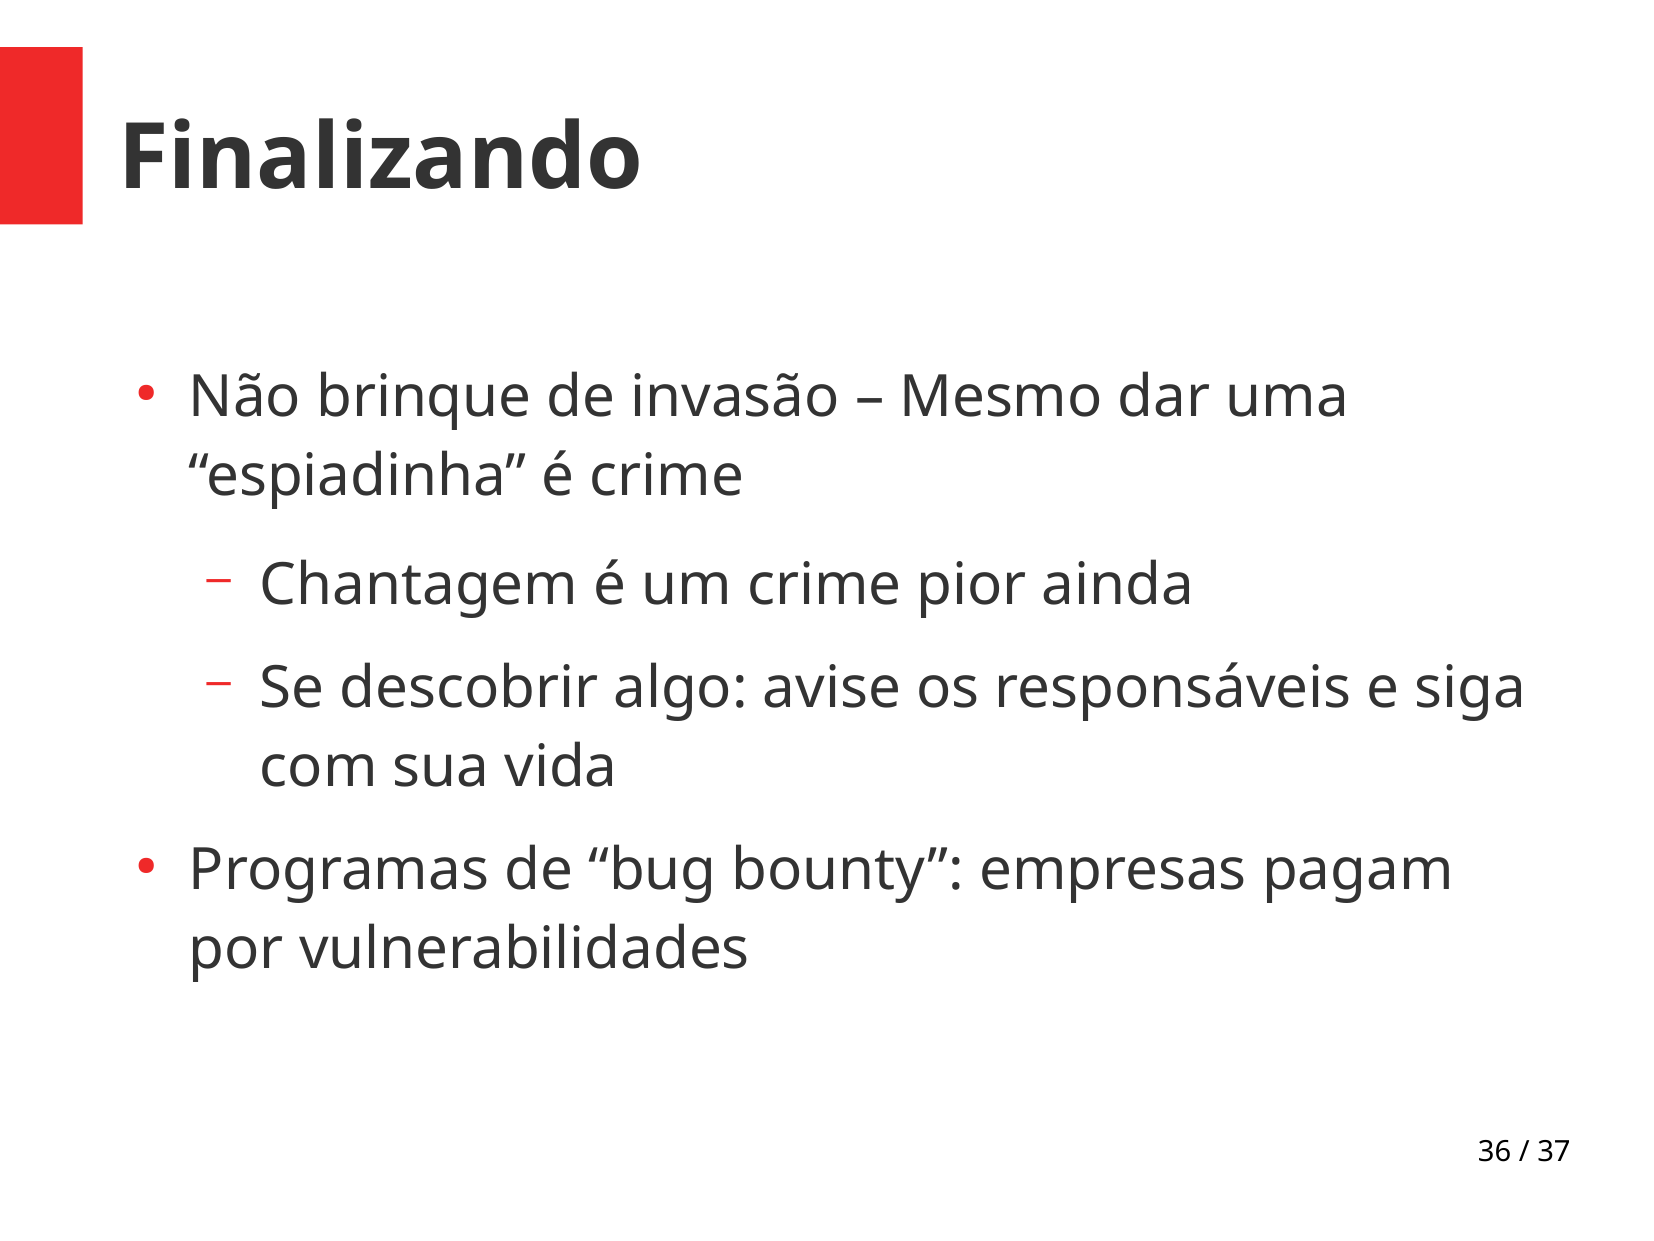

# Finalizando
Não brinque de invasão – Mesmo dar uma “espiadinha” é crime
Chantagem é um crime pior ainda
Se descobrir algo: avise os responsáveis e siga com sua vida
Programas de “bug bounty”: empresas pagam por vulnerabilidades
36